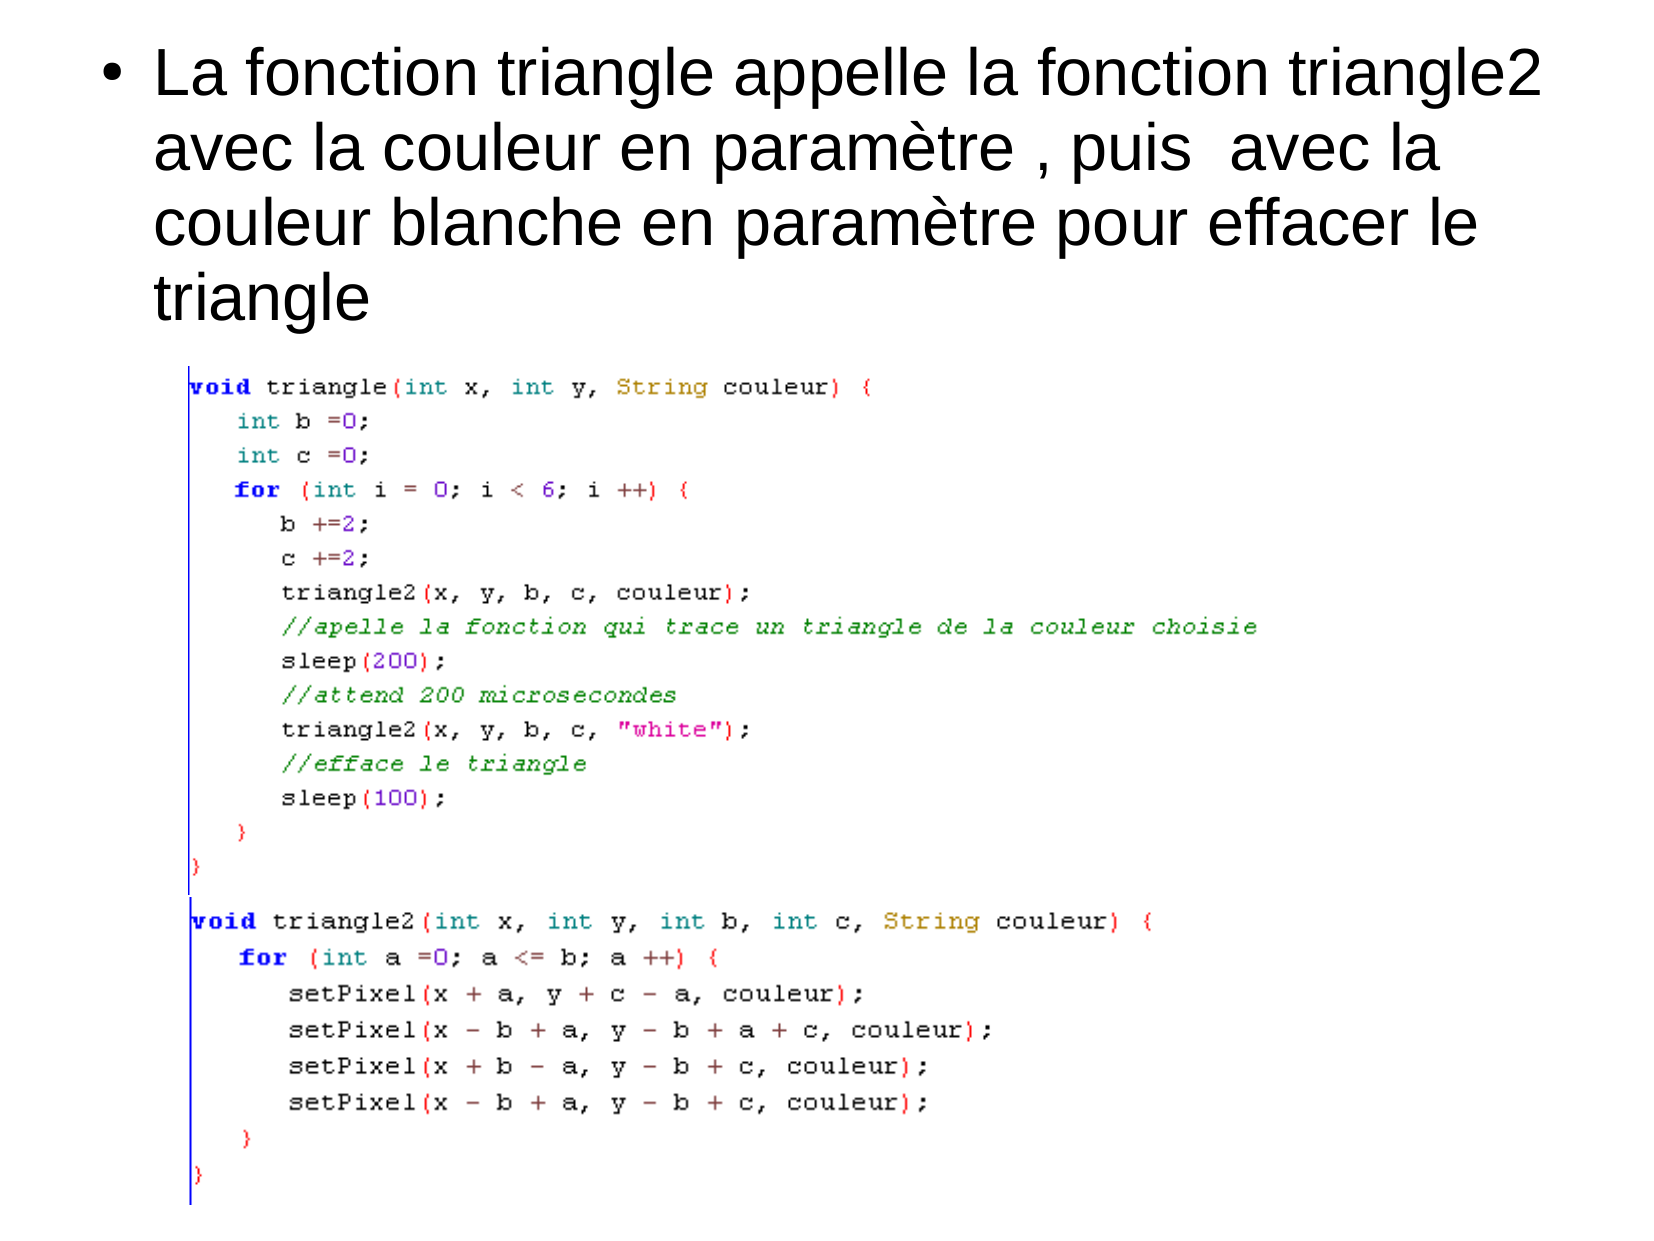

# La fonction triangle appelle la fonction triangle2 avec la couleur en paramètre , puis avec la couleur blanche en paramètre pour effacer le triangle